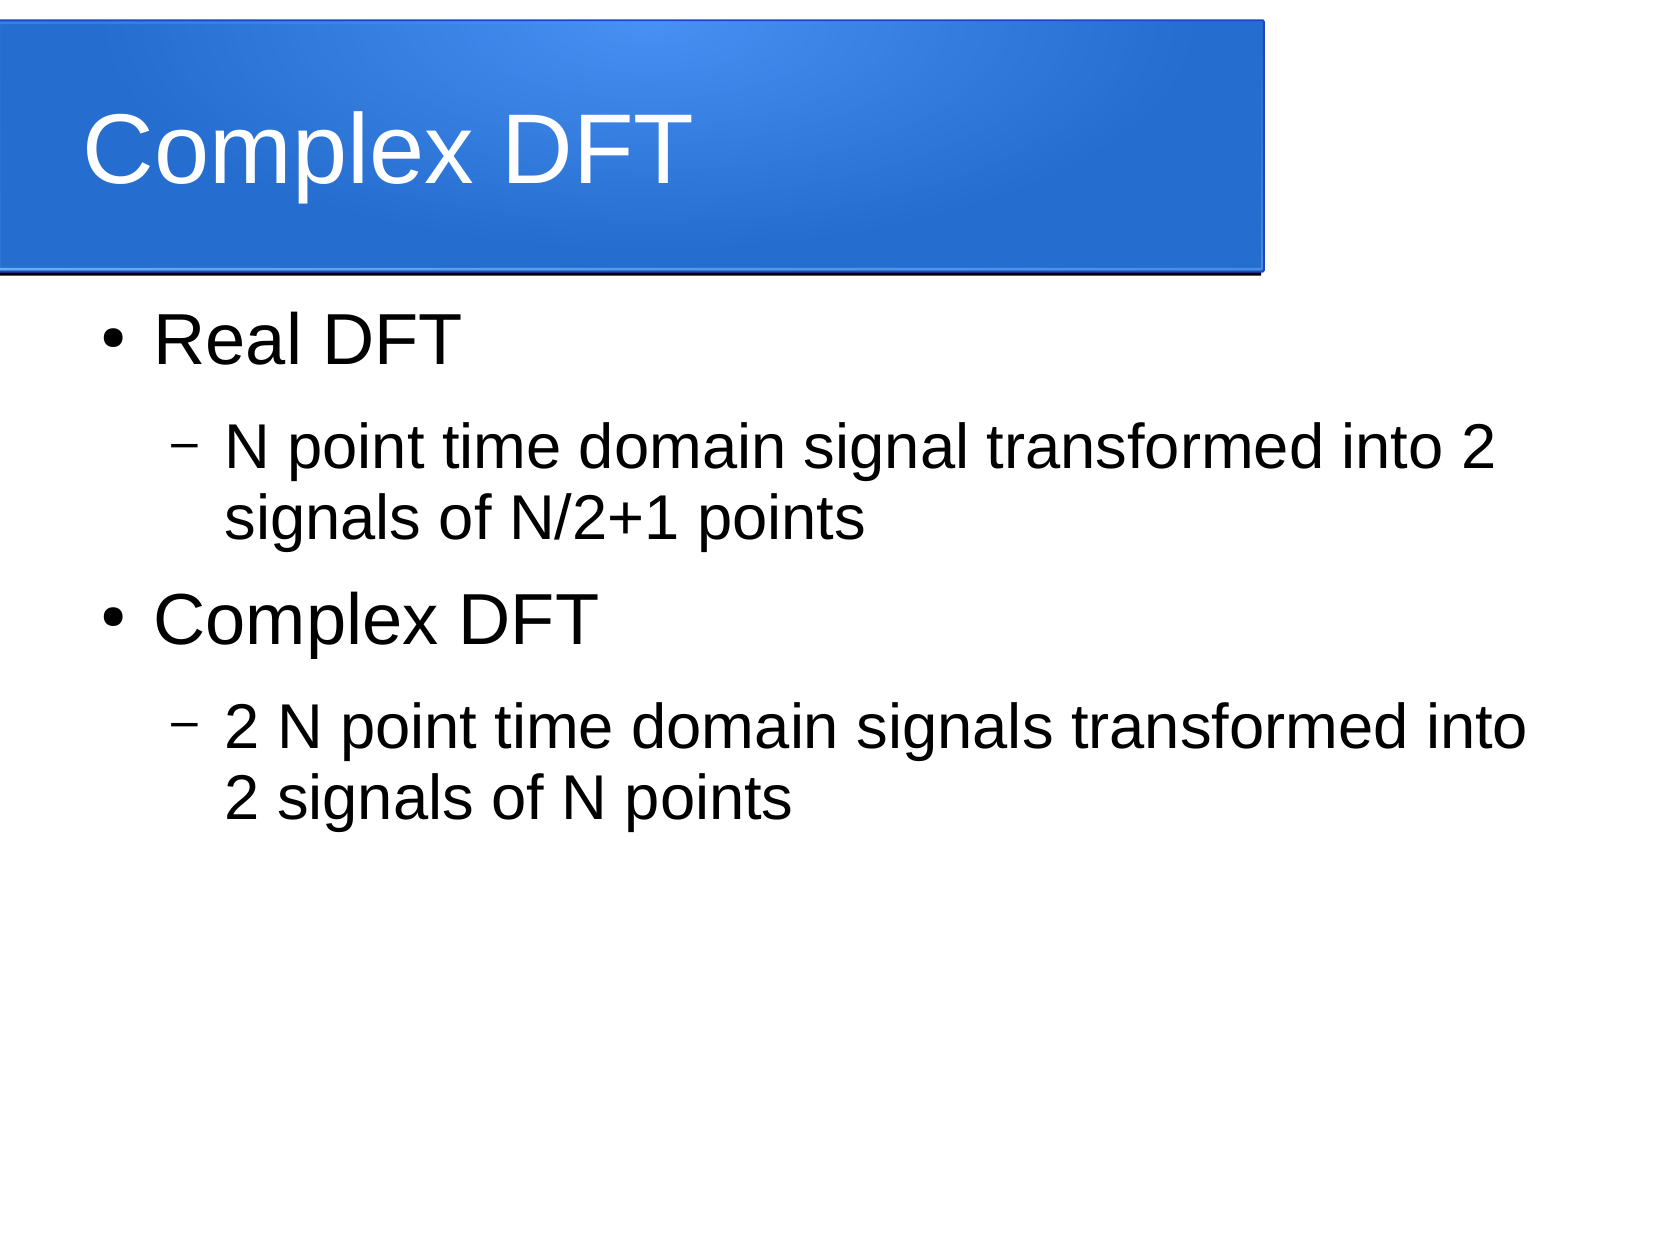

# Complex DFT
Real DFT
N point time domain signal transformed into 2 signals of N/2+1 points
Complex DFT
2 N point time domain signals transformed into 2 signals of N points